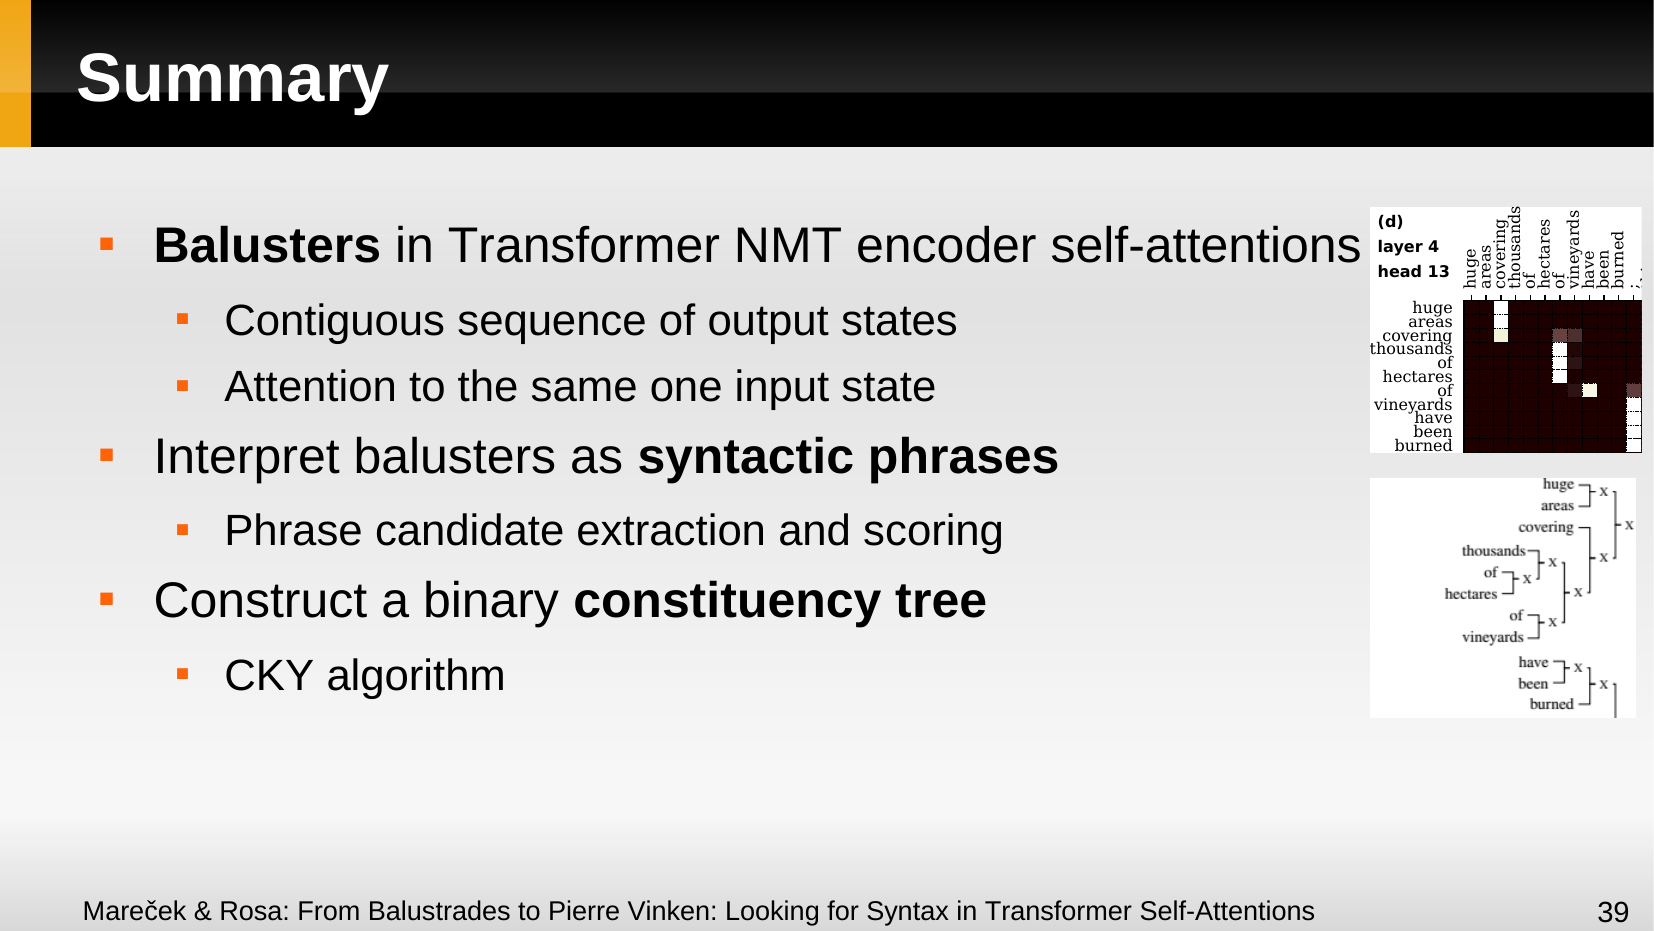

# Summary
Balusters in Transformer NMT encoder self-attentions
Contiguous sequence of output states
Attention to the same one input state
Interpret balusters as syntactic phrases
Phrase candidate extraction and scoring
Construct a binary constituency tree
CKY algorithm
X
X
X
X
X
a
b
c
Mareček & Rosa: From Balustrades to Pierre Vinken: Looking for Syntax in Transformer Self-Attentions
39